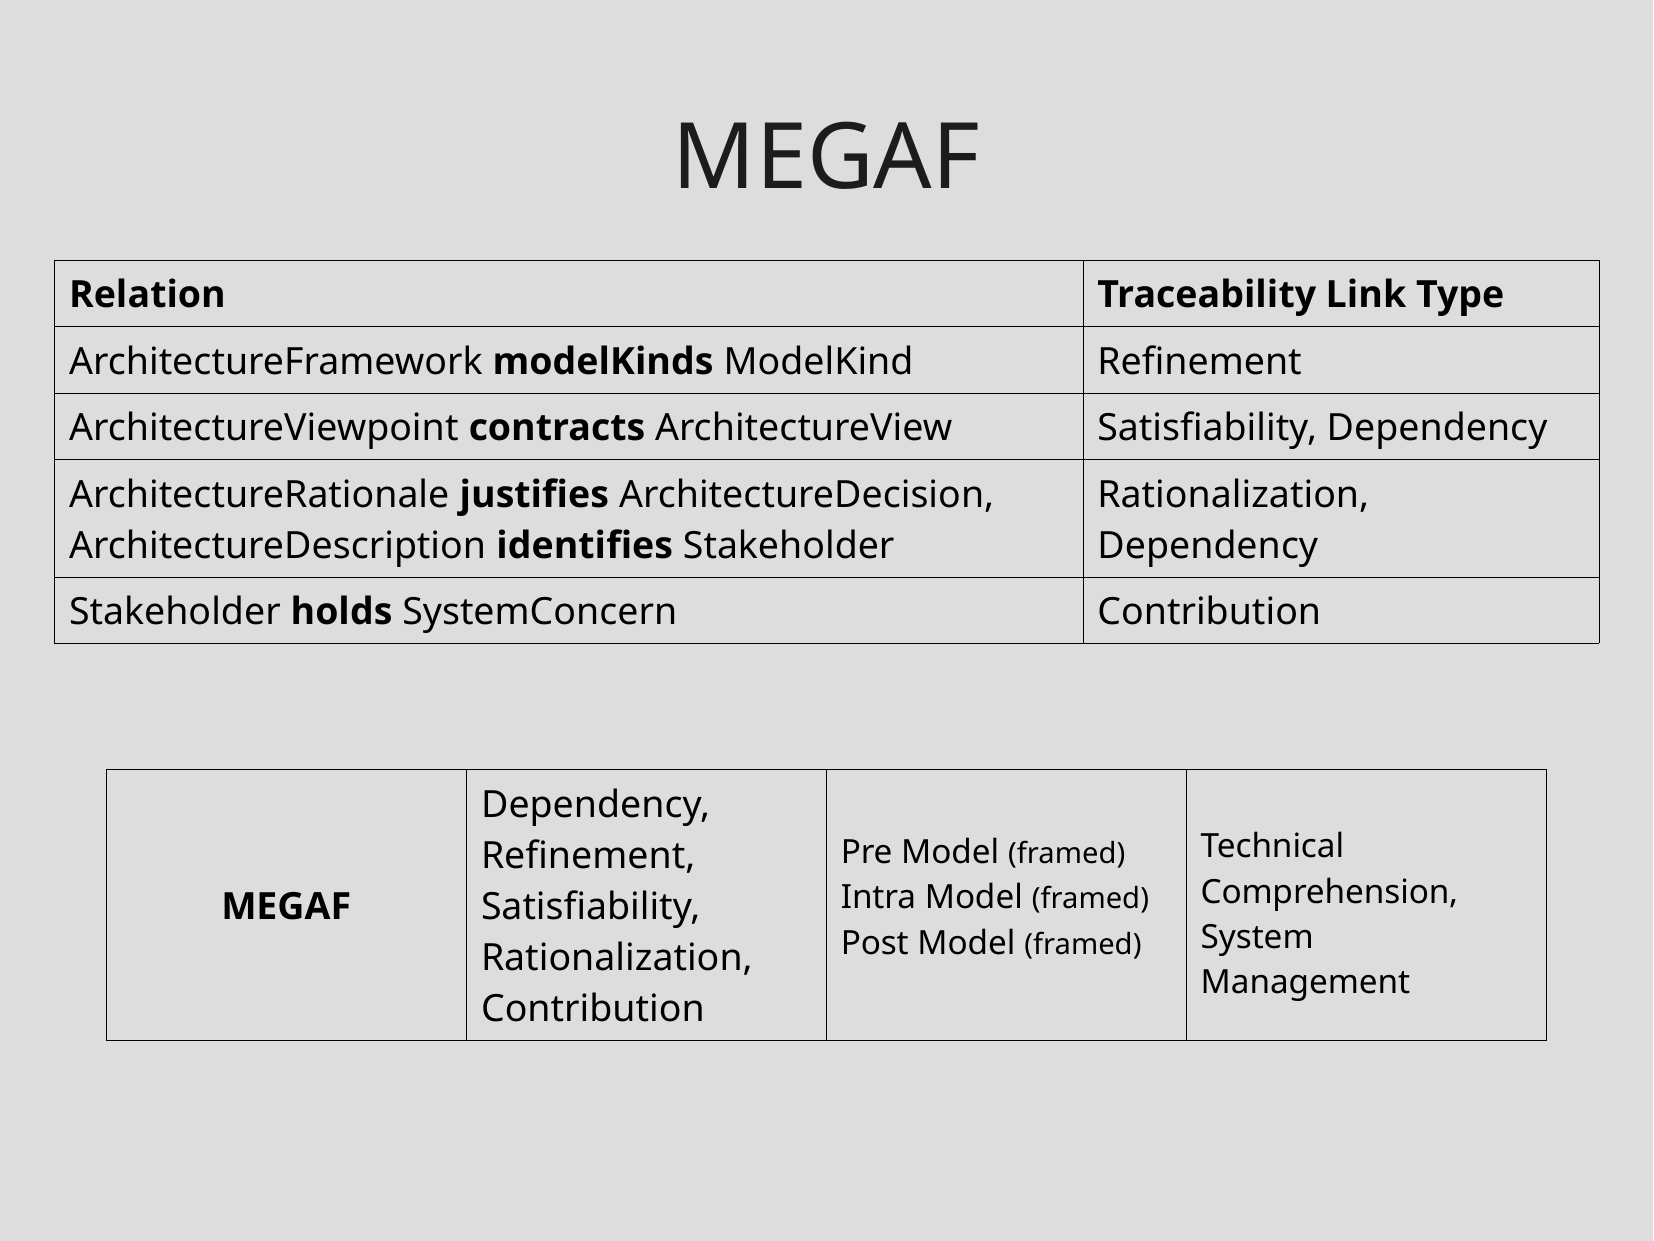

# MEGAF
| Relation | Traceability Link Type |
| --- | --- |
| ArchitectureFramework modelKinds ModelKind | Refinement |
| ArchitectureViewpoint contracts ArchitectureView | Satisfiability, Dependency |
| ArchitectureRationale justifies ArchitectureDecision, ArchitectureDescription identifies Stakeholder | Rationalization, Dependency |
| Stakeholder holds SystemConcern | Contribution |
| MEGAF | Dependency, Refinement, Satisfiability, Rationalization, Contribution | Pre Model (framed) Intra Model (framed) Post Model (framed) | Technical Comprehension, System Management |
| --- | --- | --- | --- |